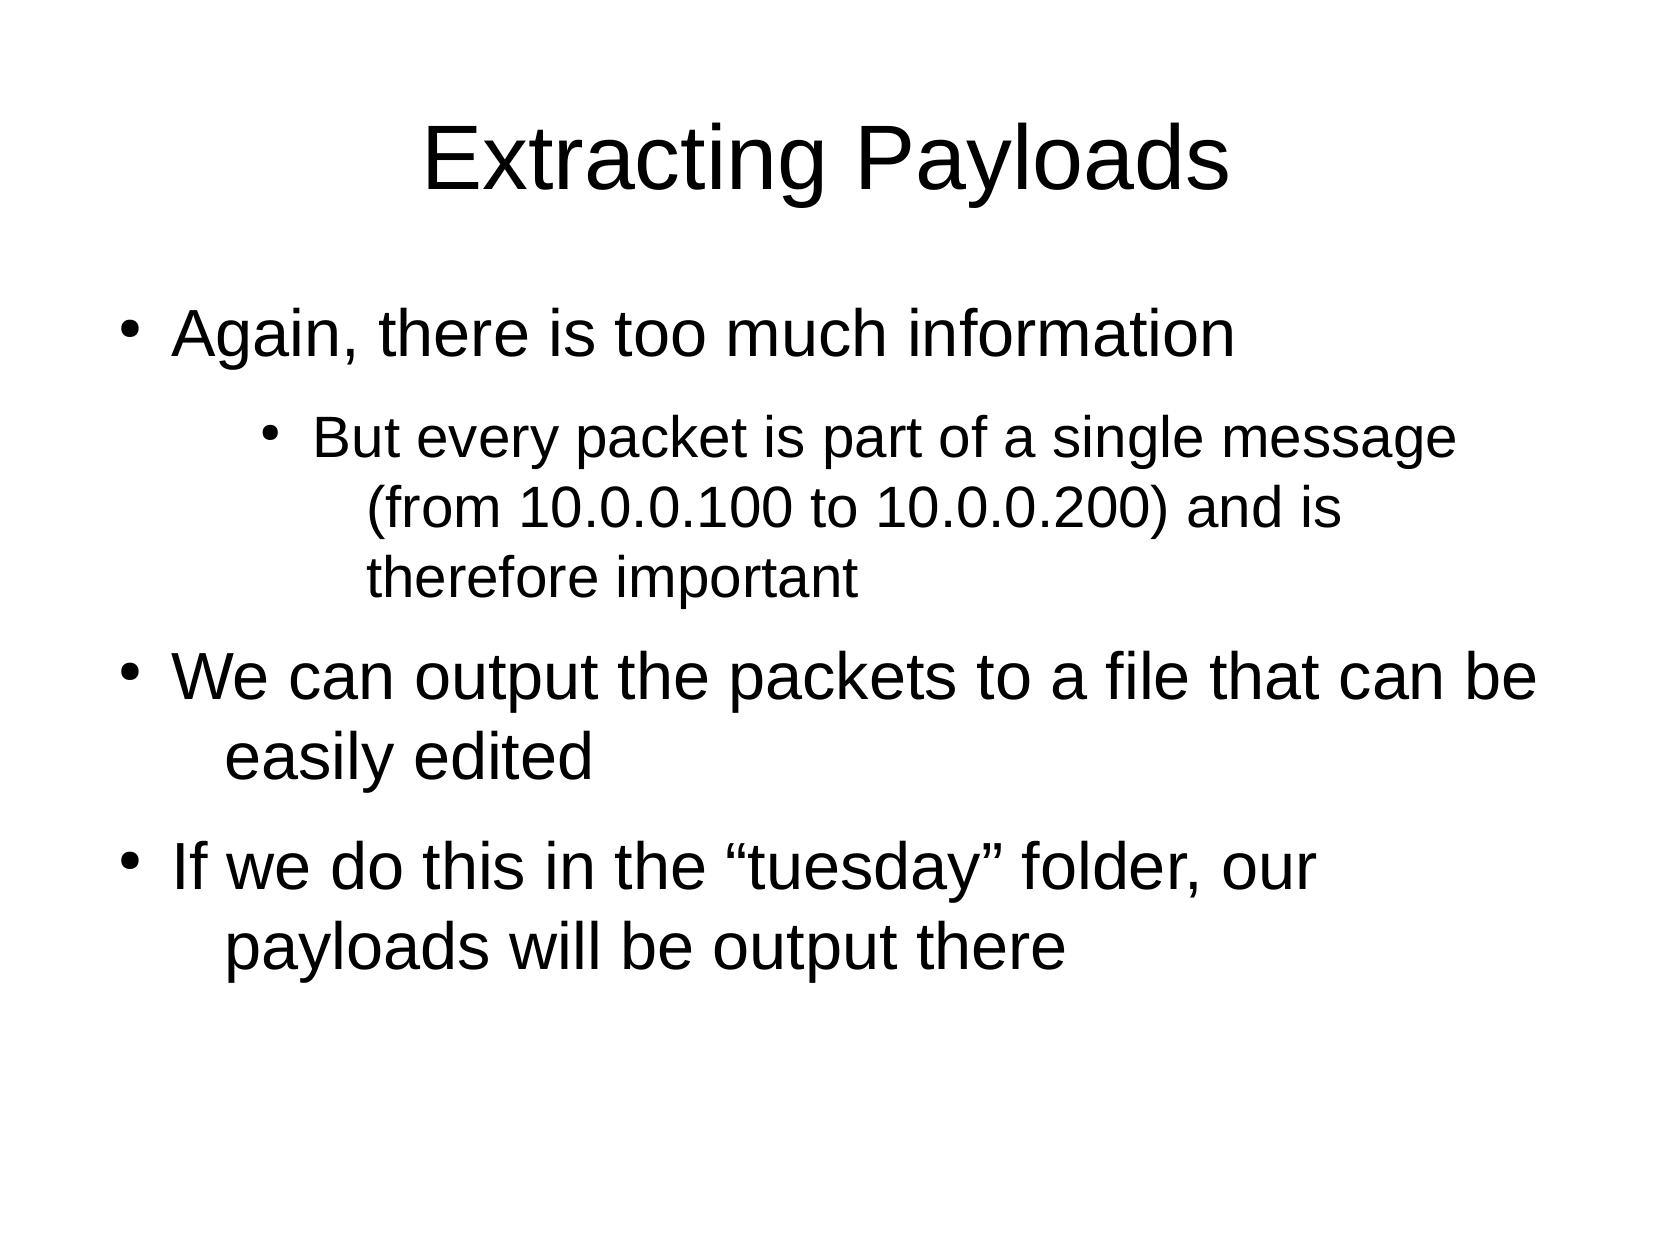

# Extracting Payloads
Again, there is too much information
But every packet is part of a single message (from 10.0.0.100 to 10.0.0.200) and is therefore important
We can output the packets to a file that can be easily edited
If we do this in the “tuesday” folder, our payloads will be output there